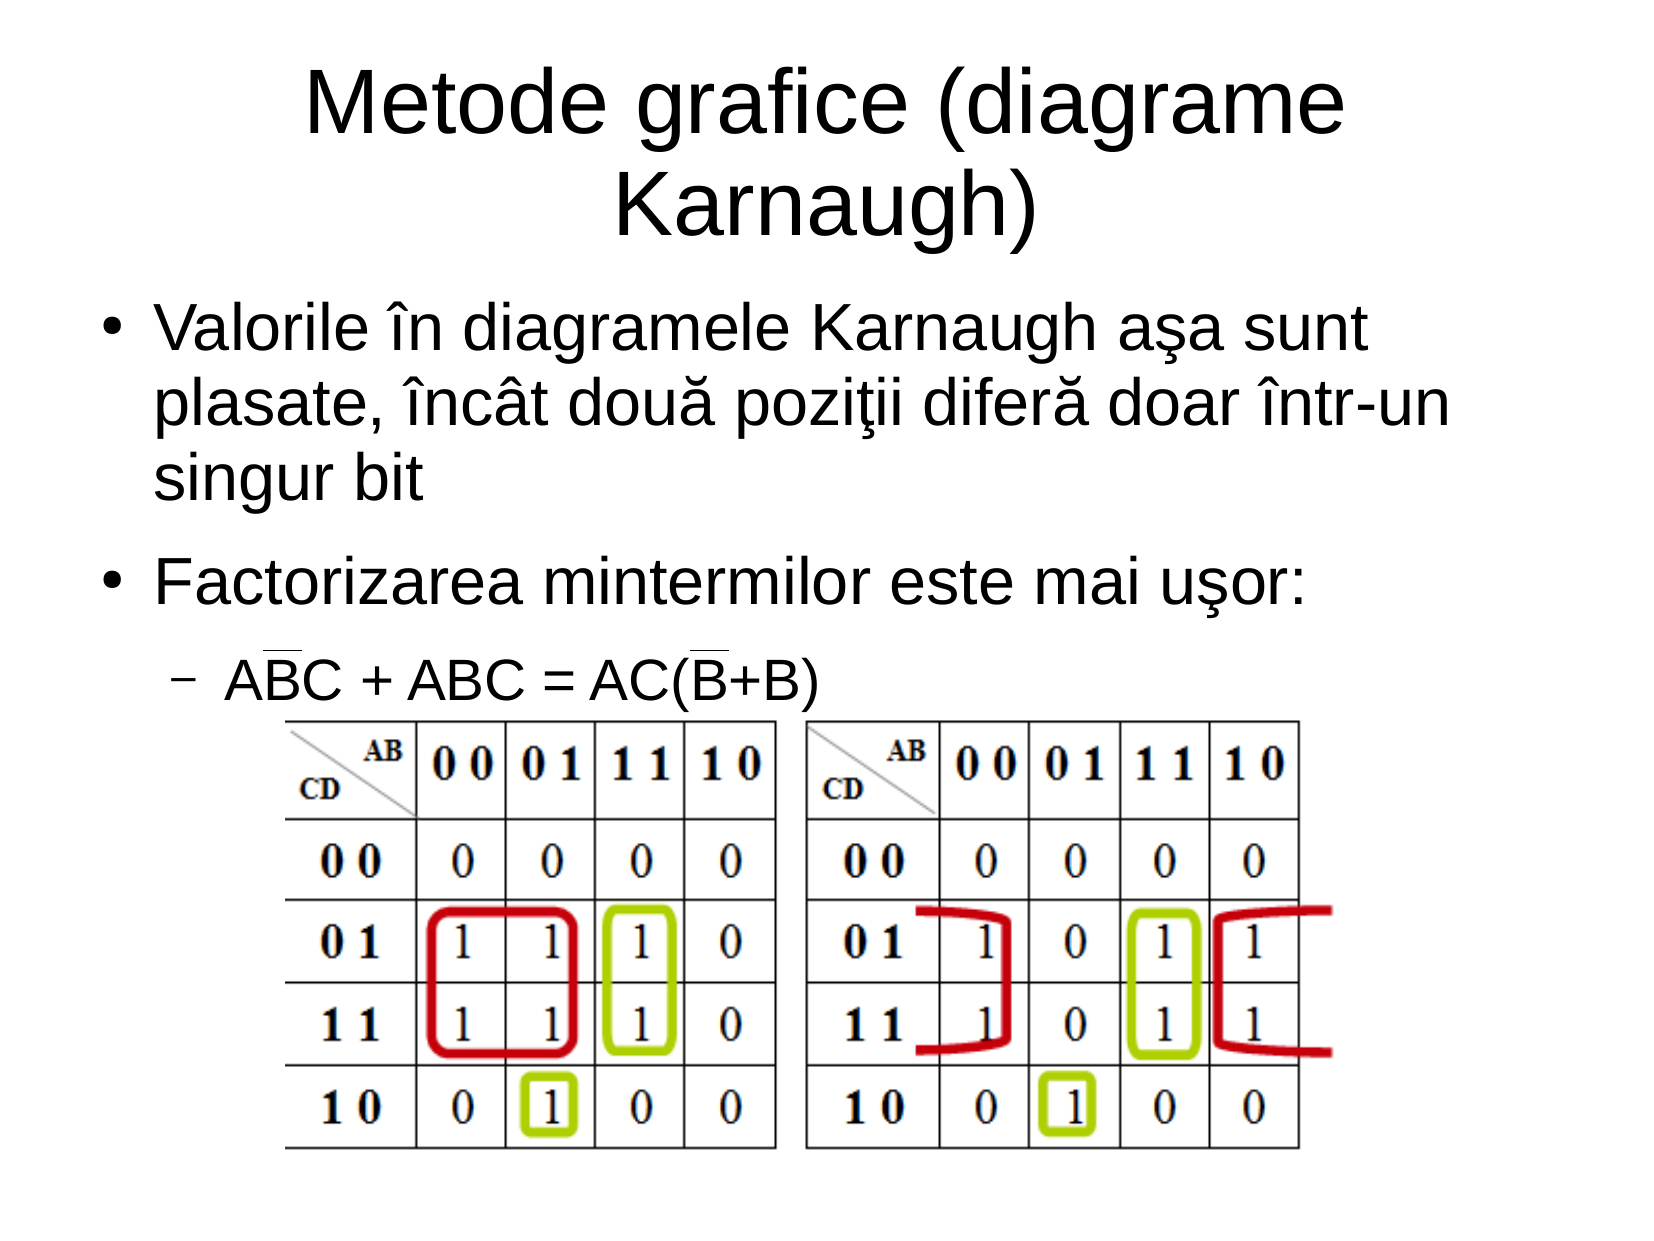

# Metode grafice (diagrame Karnaugh)
Valorile în diagramele Karnaugh aşa sunt plasate, încât două poziţii diferă doar într-un singur bit
Factorizarea mintermilor este mai uşor:
ABC + ABC = AC(B+B)